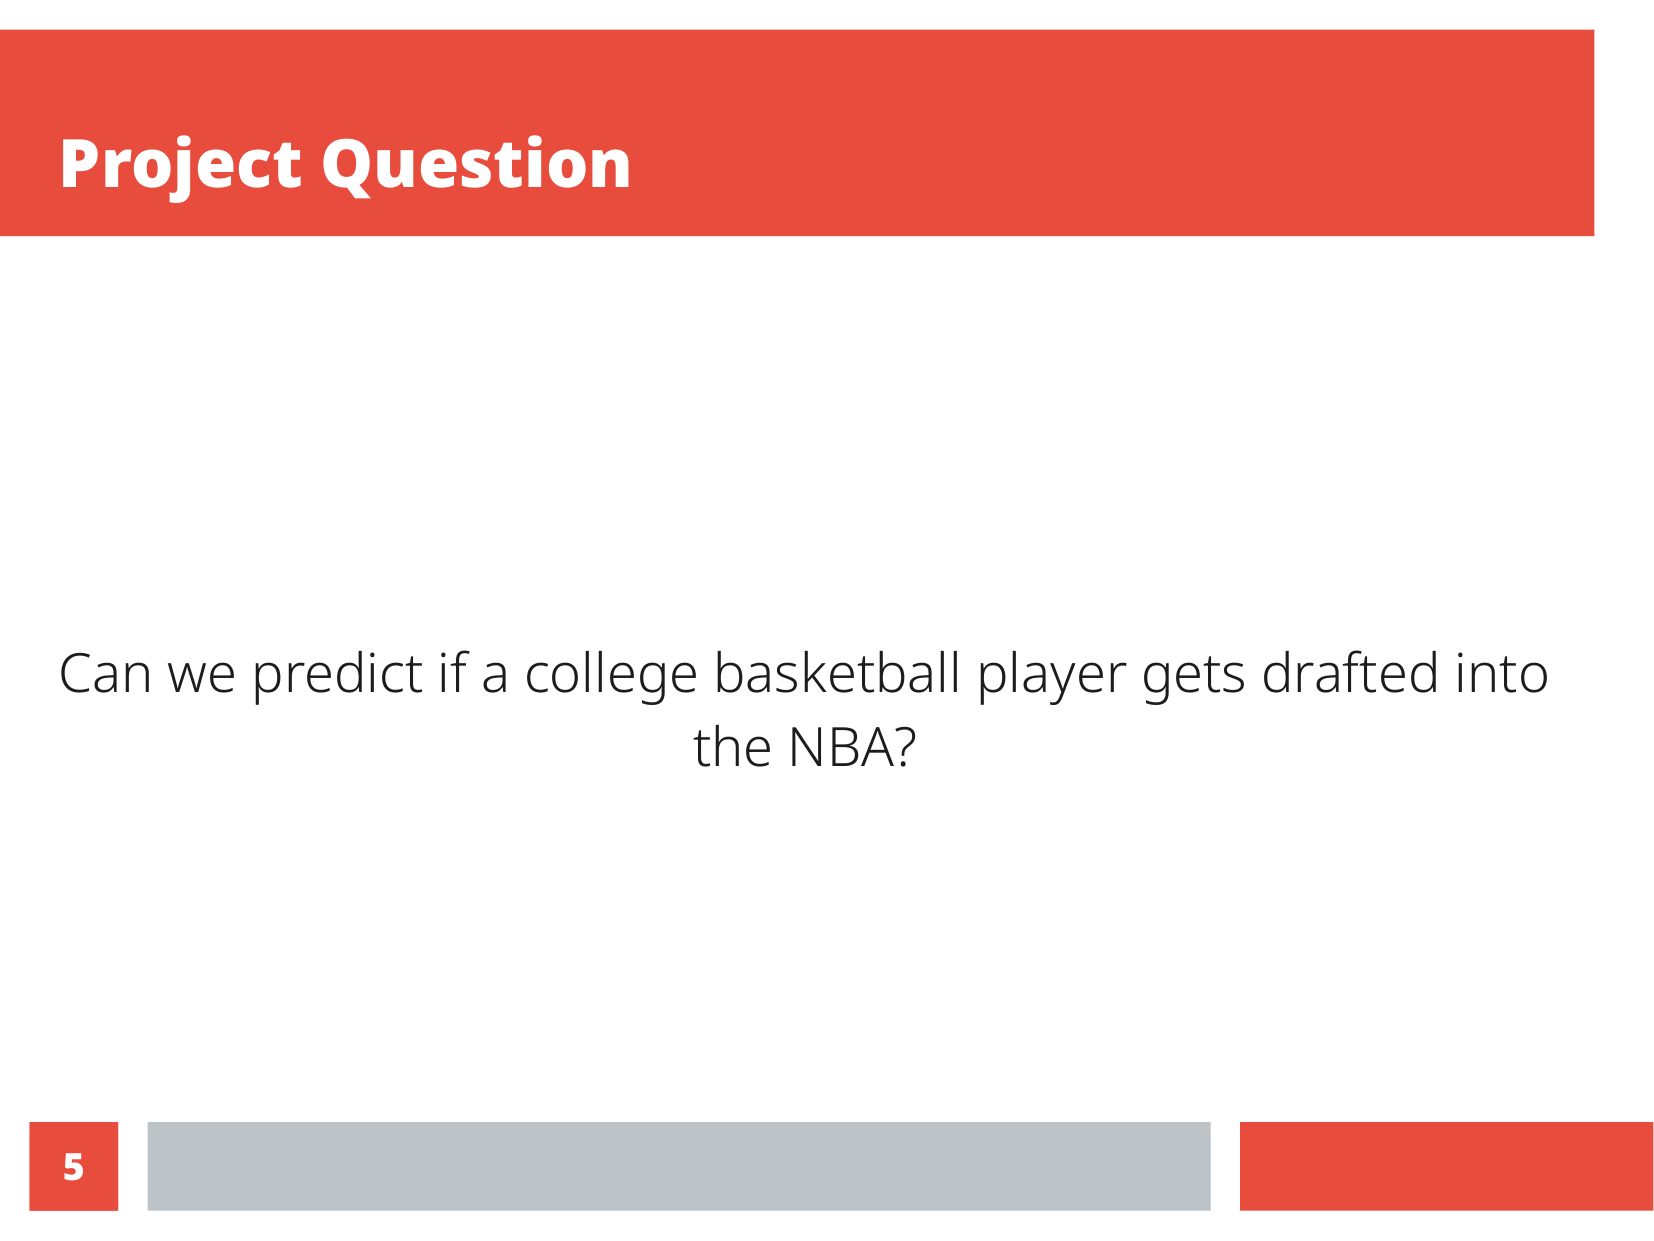

# Project Question
Can we predict if a college basketball player gets drafted into the NBA?
5